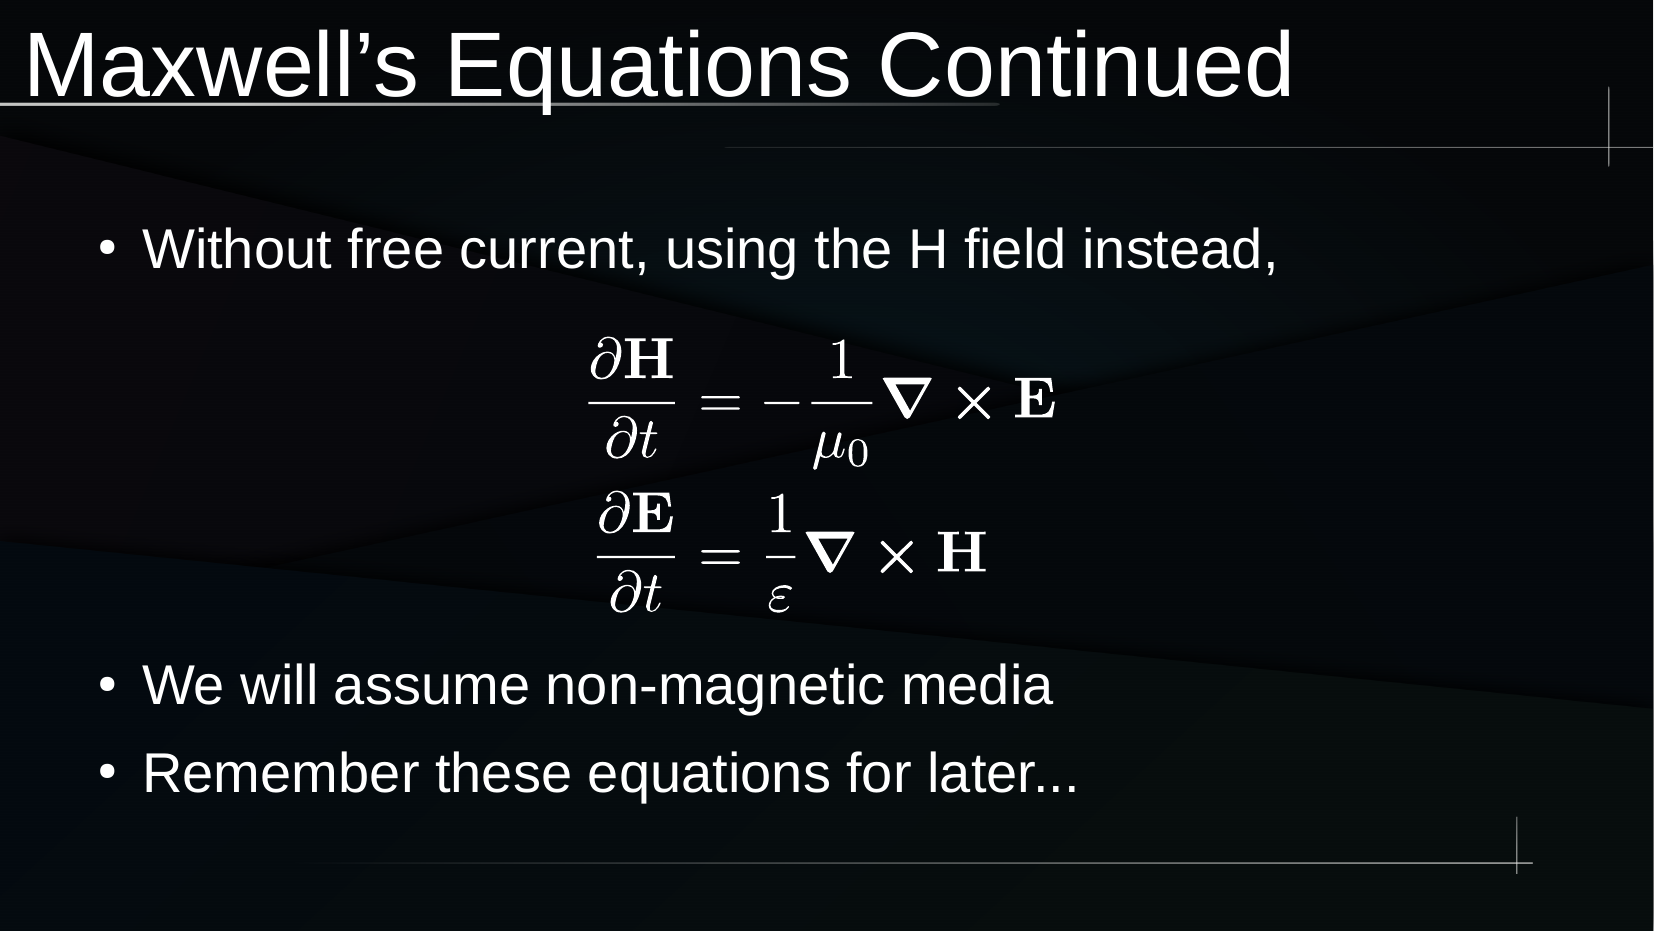

# Maxwell’s Equations Continued
Without free current, using the H field instead,
We will assume non-magnetic media
Remember these equations for later...